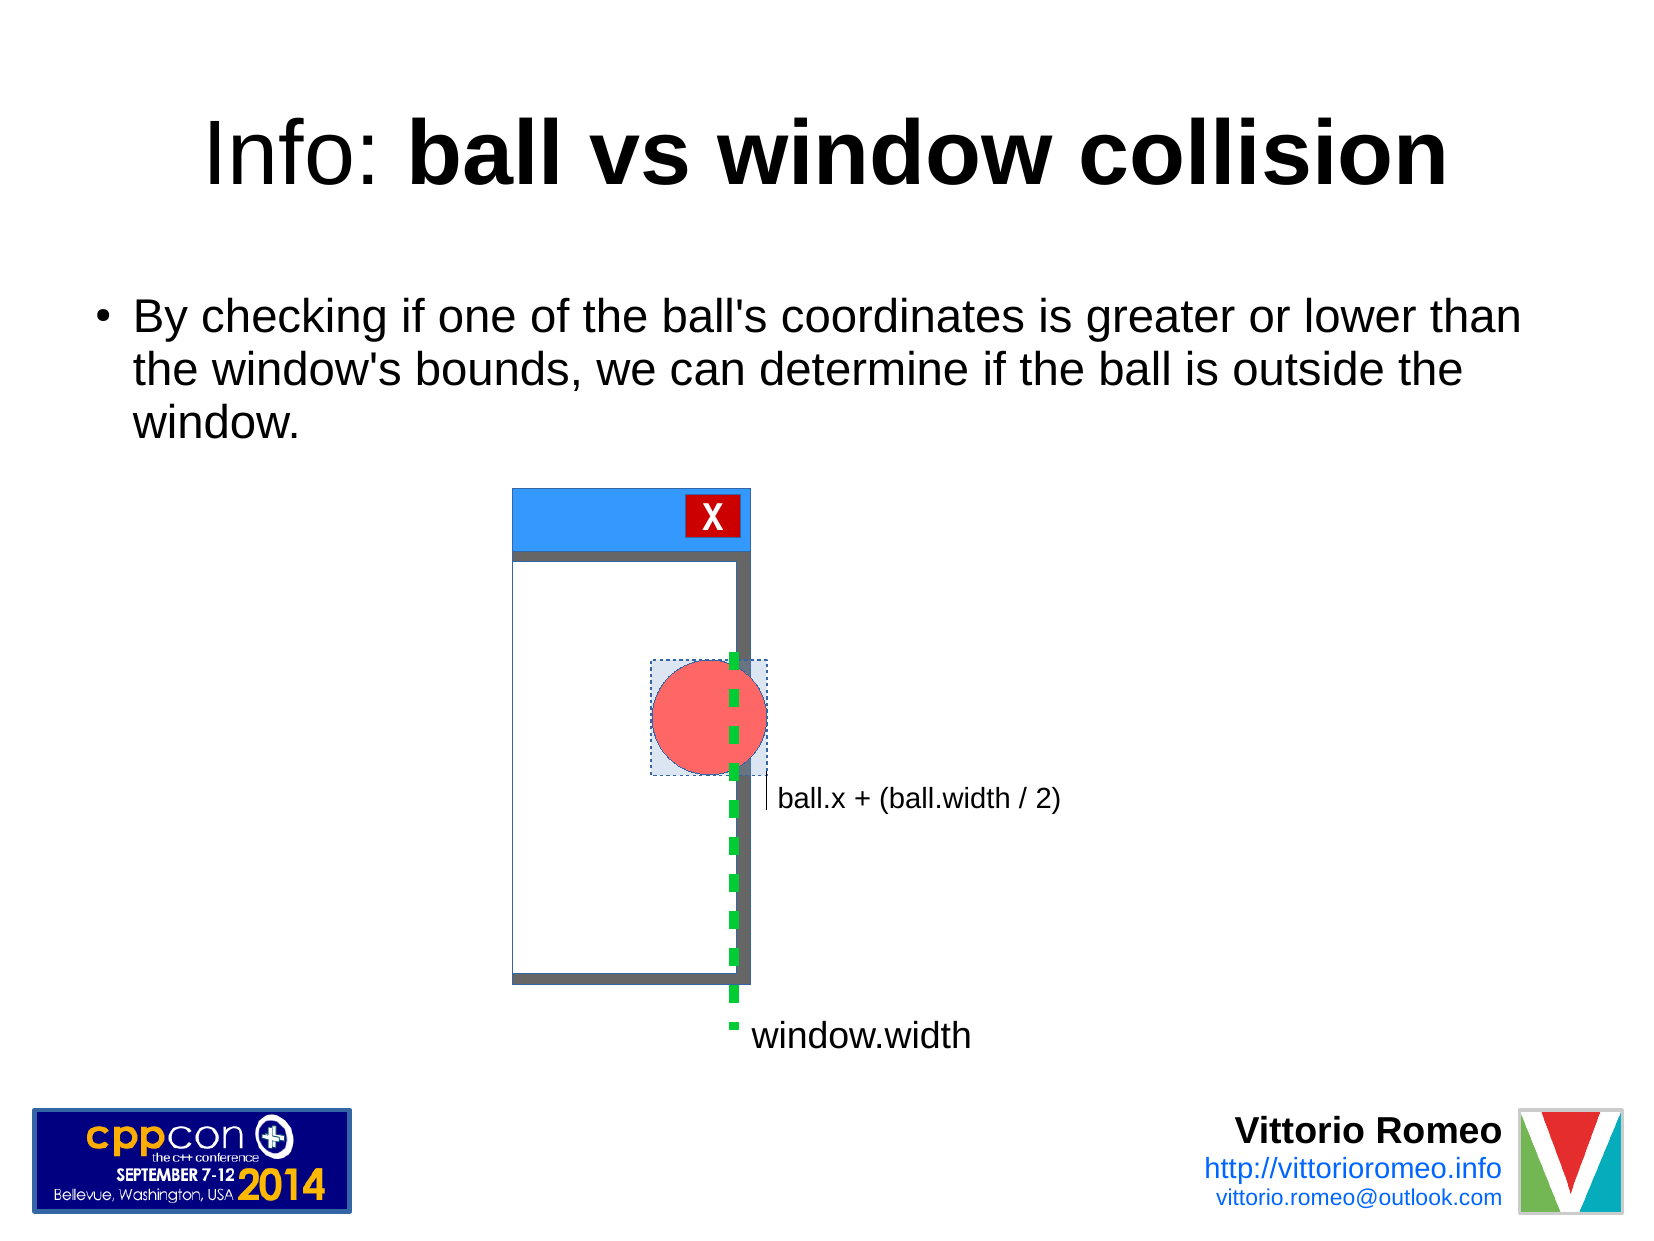

# Info: ball vs window collision
By checking if one of the ball's coordinates is greater or lower than the window's bounds, we can determine if the ball is outside the window.
X
window.width
ball.x + (ball.width / 2)